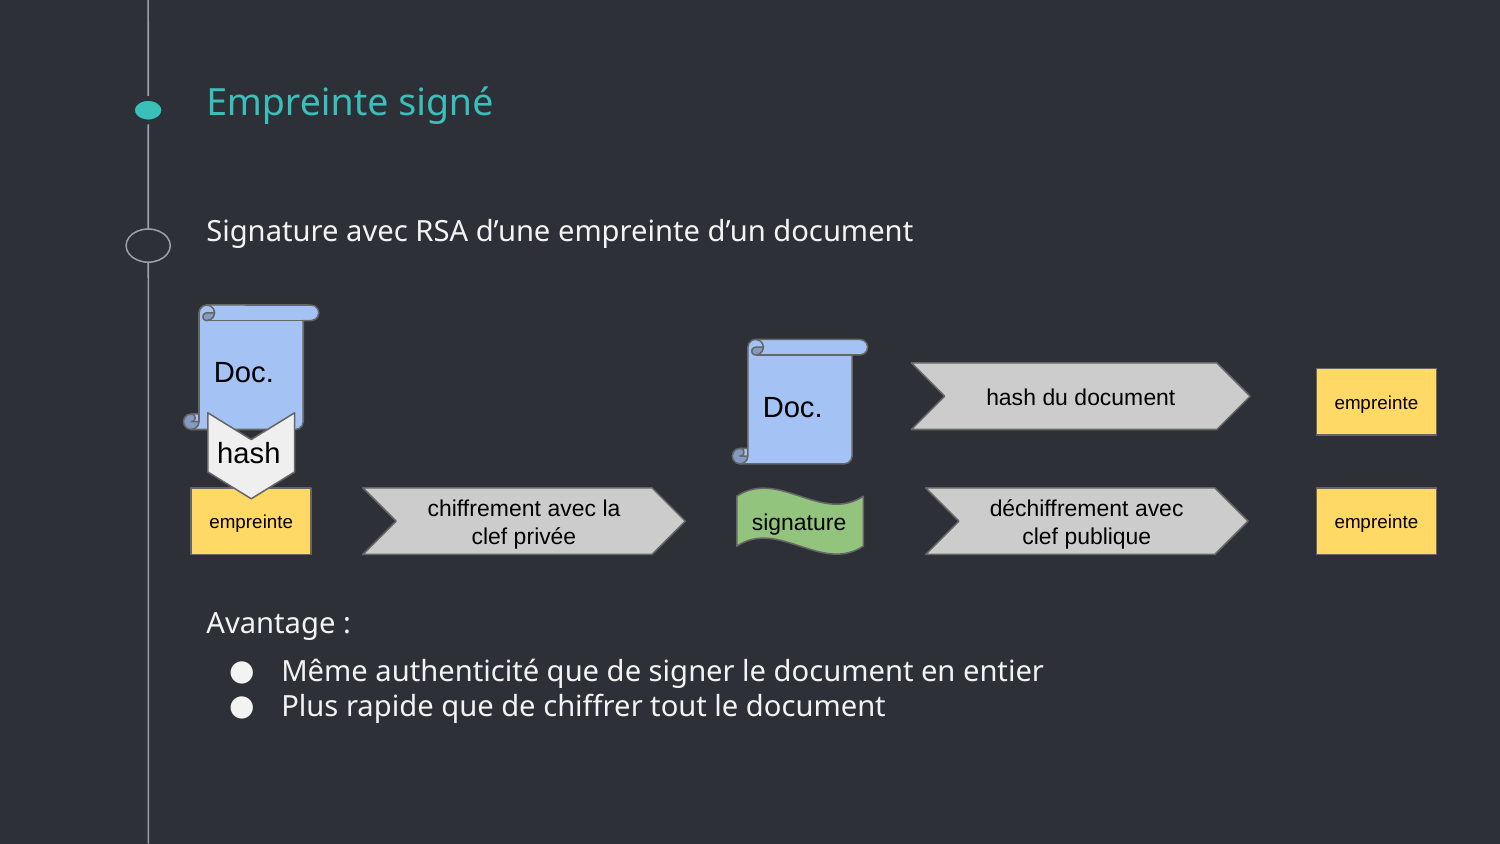

# Empreinte signé
Signature avec RSA d’une empreinte d’un document
Avantage :
Même authenticité que de signer le document en entier
Plus rapide que de chiffrer tout le document
Doc.
Doc.
hash du document
empreinte
hash
empreinte
chiffrement avec la clef privée
signature
déchiffrement avec clef publique
empreinte